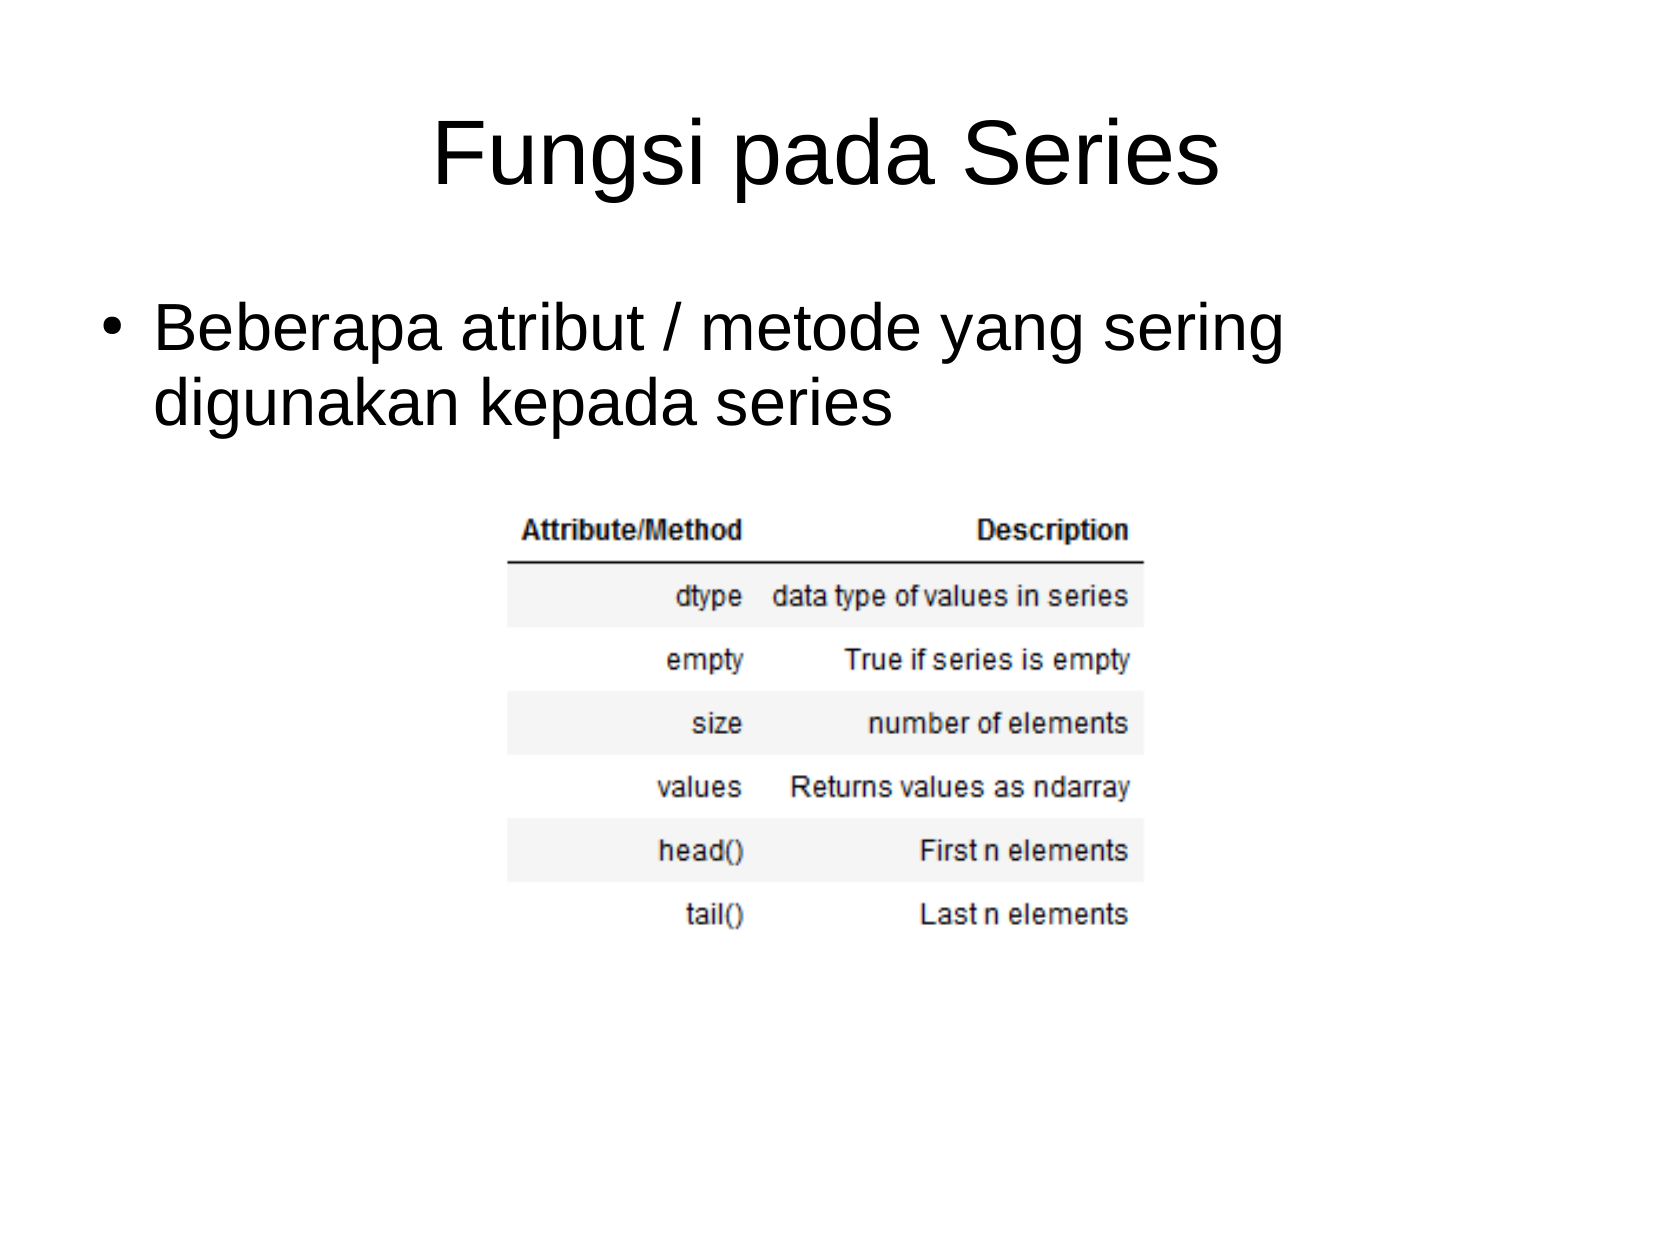

# Fungsi pada Series
Beberapa atribut / metode yang sering digunakan kepada series